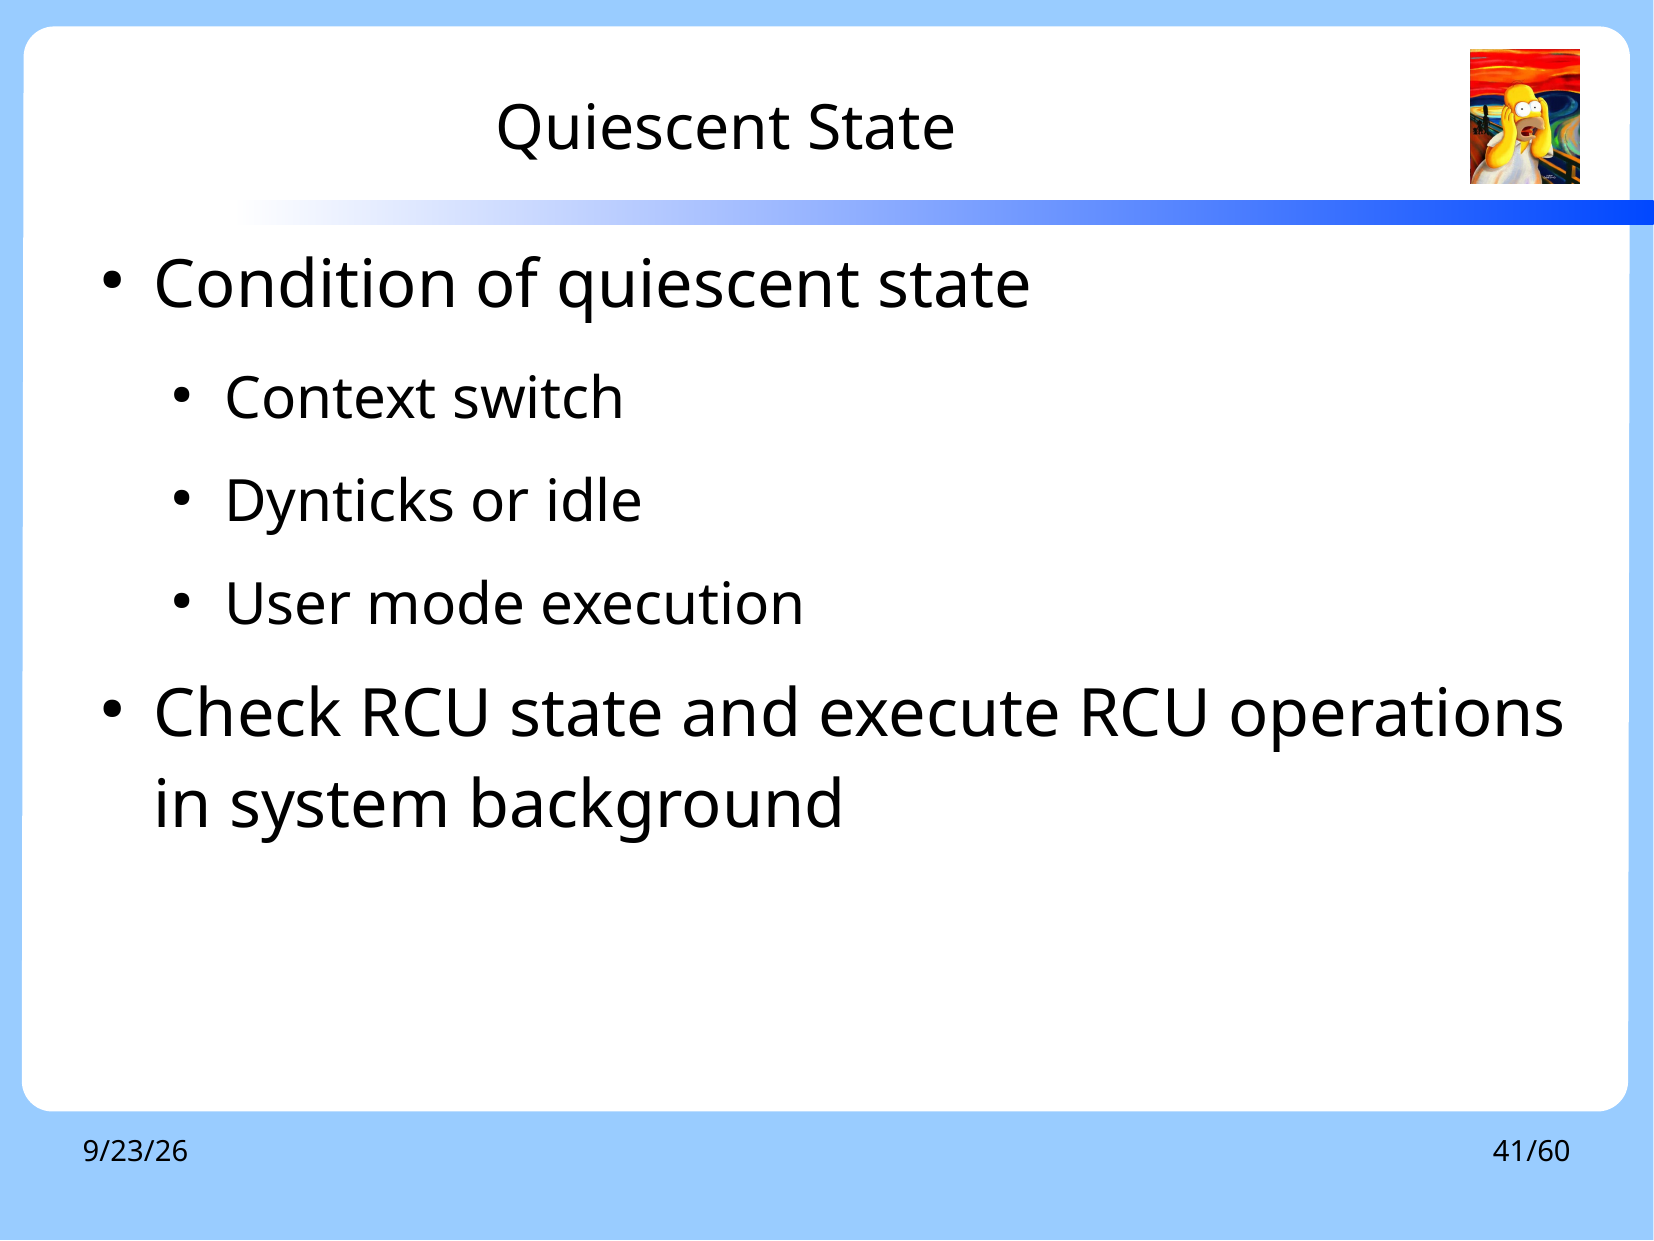

# Quiescent State
Condition of quiescent state
Context switch
Dynticks or idle
User mode execution
Check RCU state and execute RCU operations in system background
41